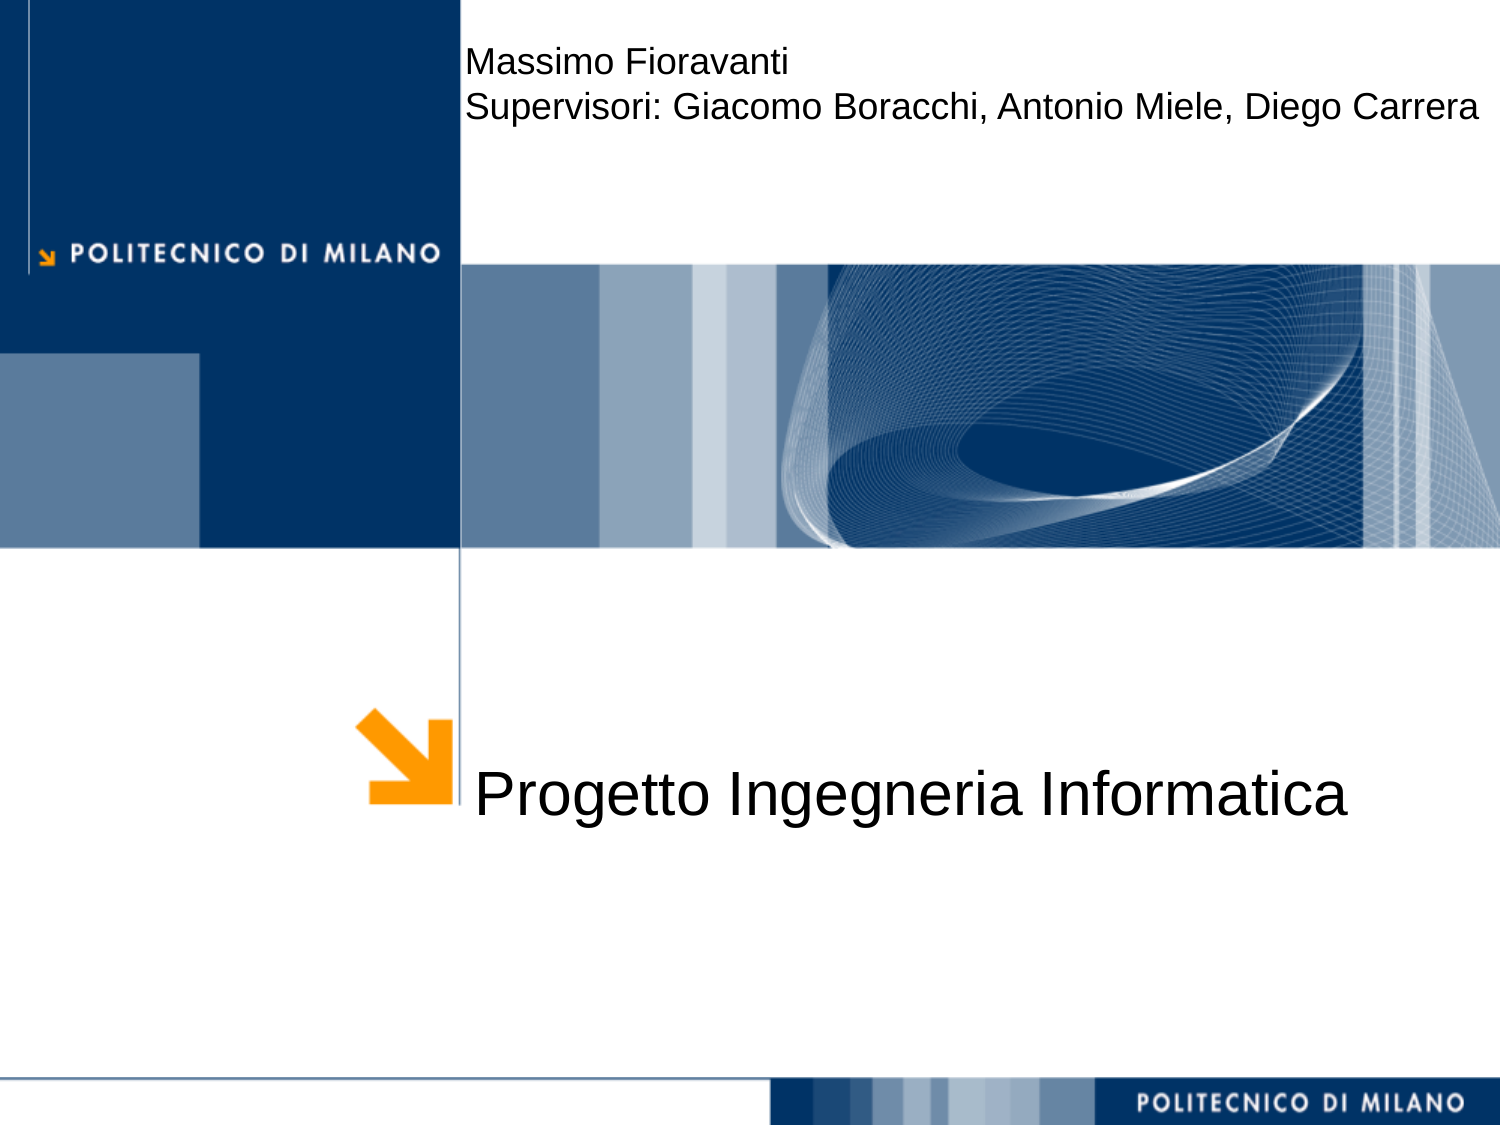

Massimo Fioravanti
Supervisori: Giacomo Boracchi, Antonio Miele, Diego Carrera
Progetto Ingegneria Informatica
POLITECNICO DI MILANO